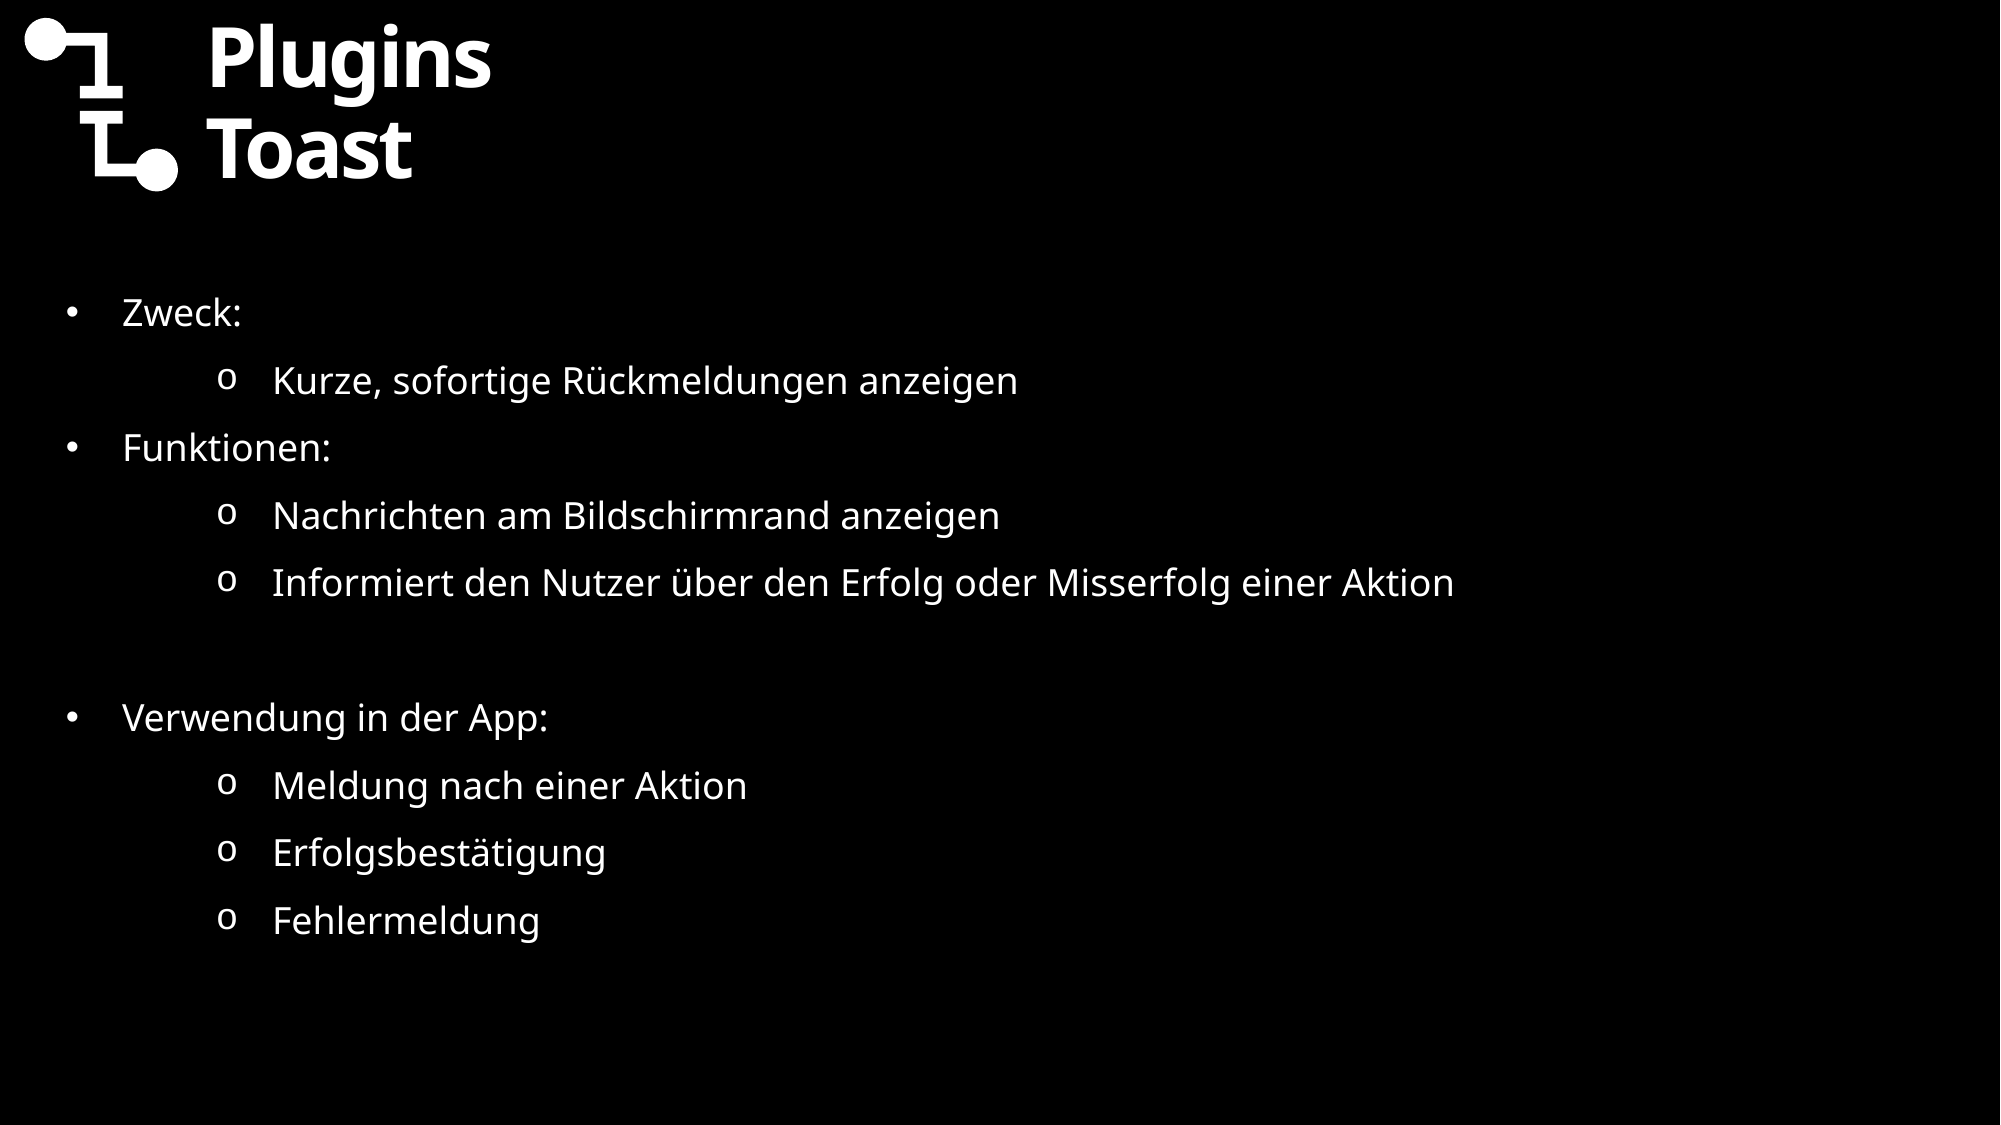

Plugins
Toast
Zweck:
Kurze, sofortige Rückmeldungen anzeigen
Funktionen:
Nachrichten am Bildschirmrand anzeigen
Informiert den Nutzer über den Erfolg oder Misserfolg einer Aktion
Verwendung in der App:
Meldung nach einer Aktion
Erfolgsbestätigung
Fehlermeldung